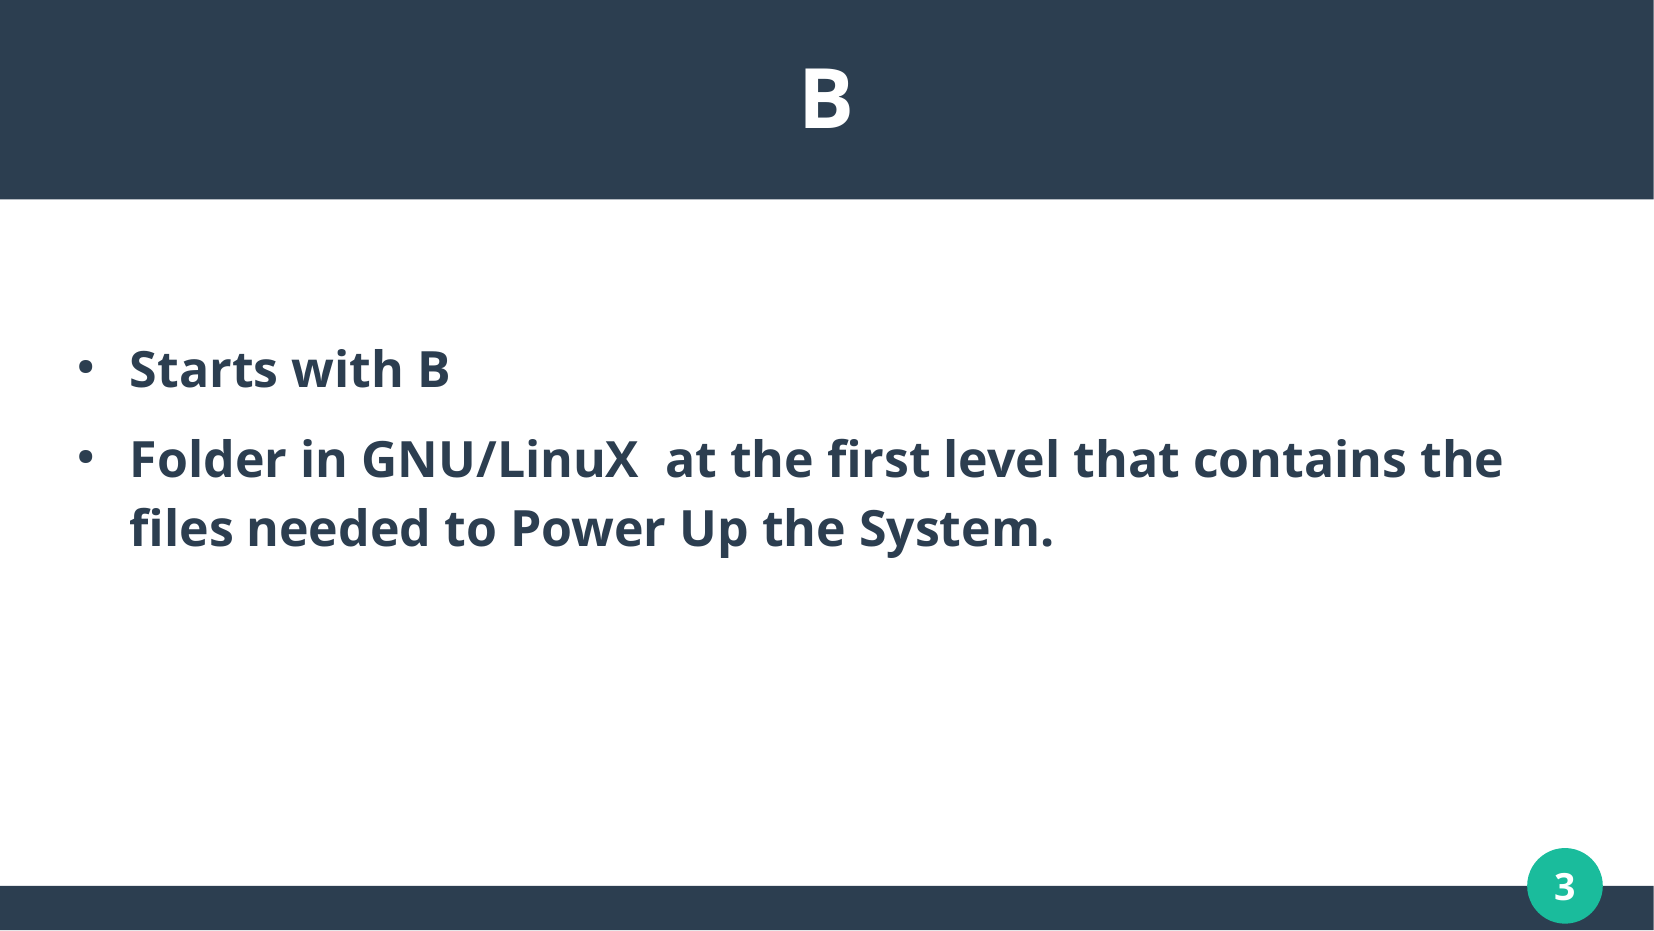

# B
Starts with B
Folder in GNU/LinuX at the first level that contains the files needed to Power Up the System.